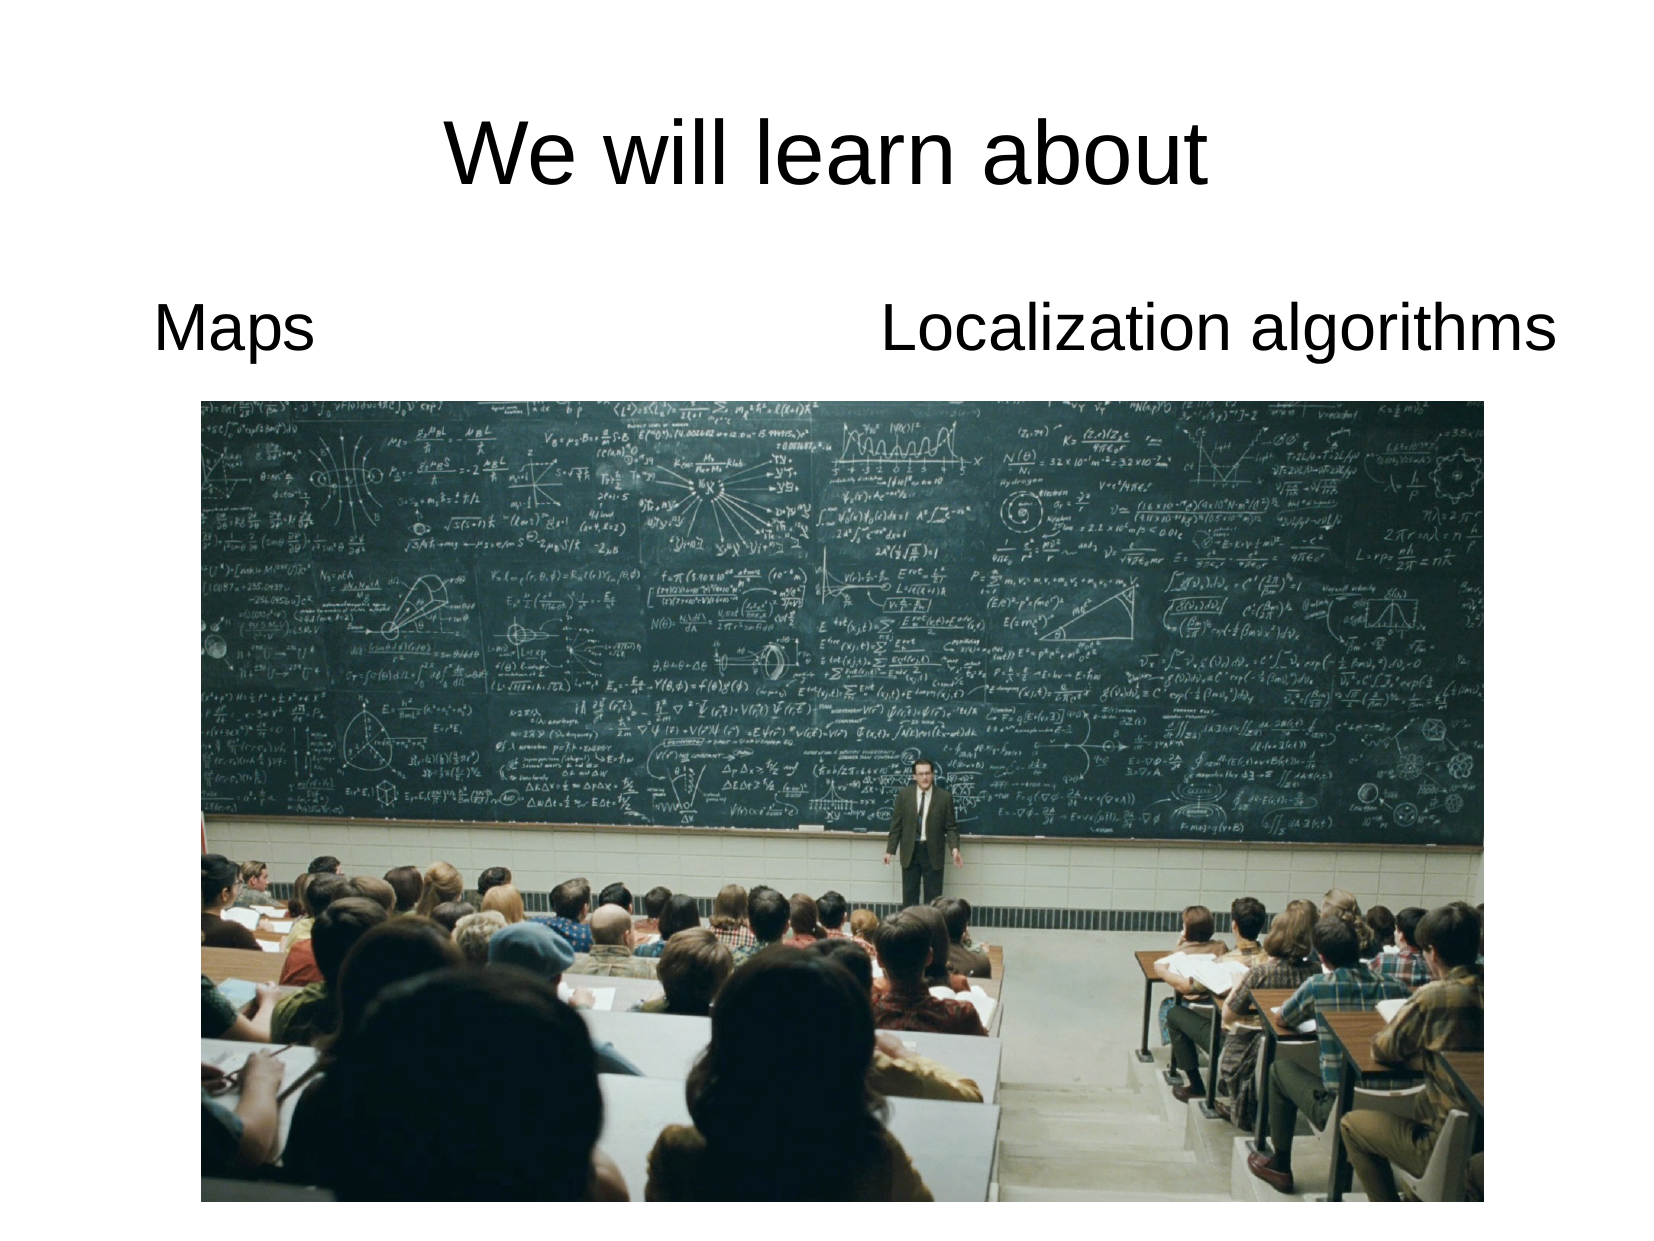

# We will learn about
Maps
Localization algorithms